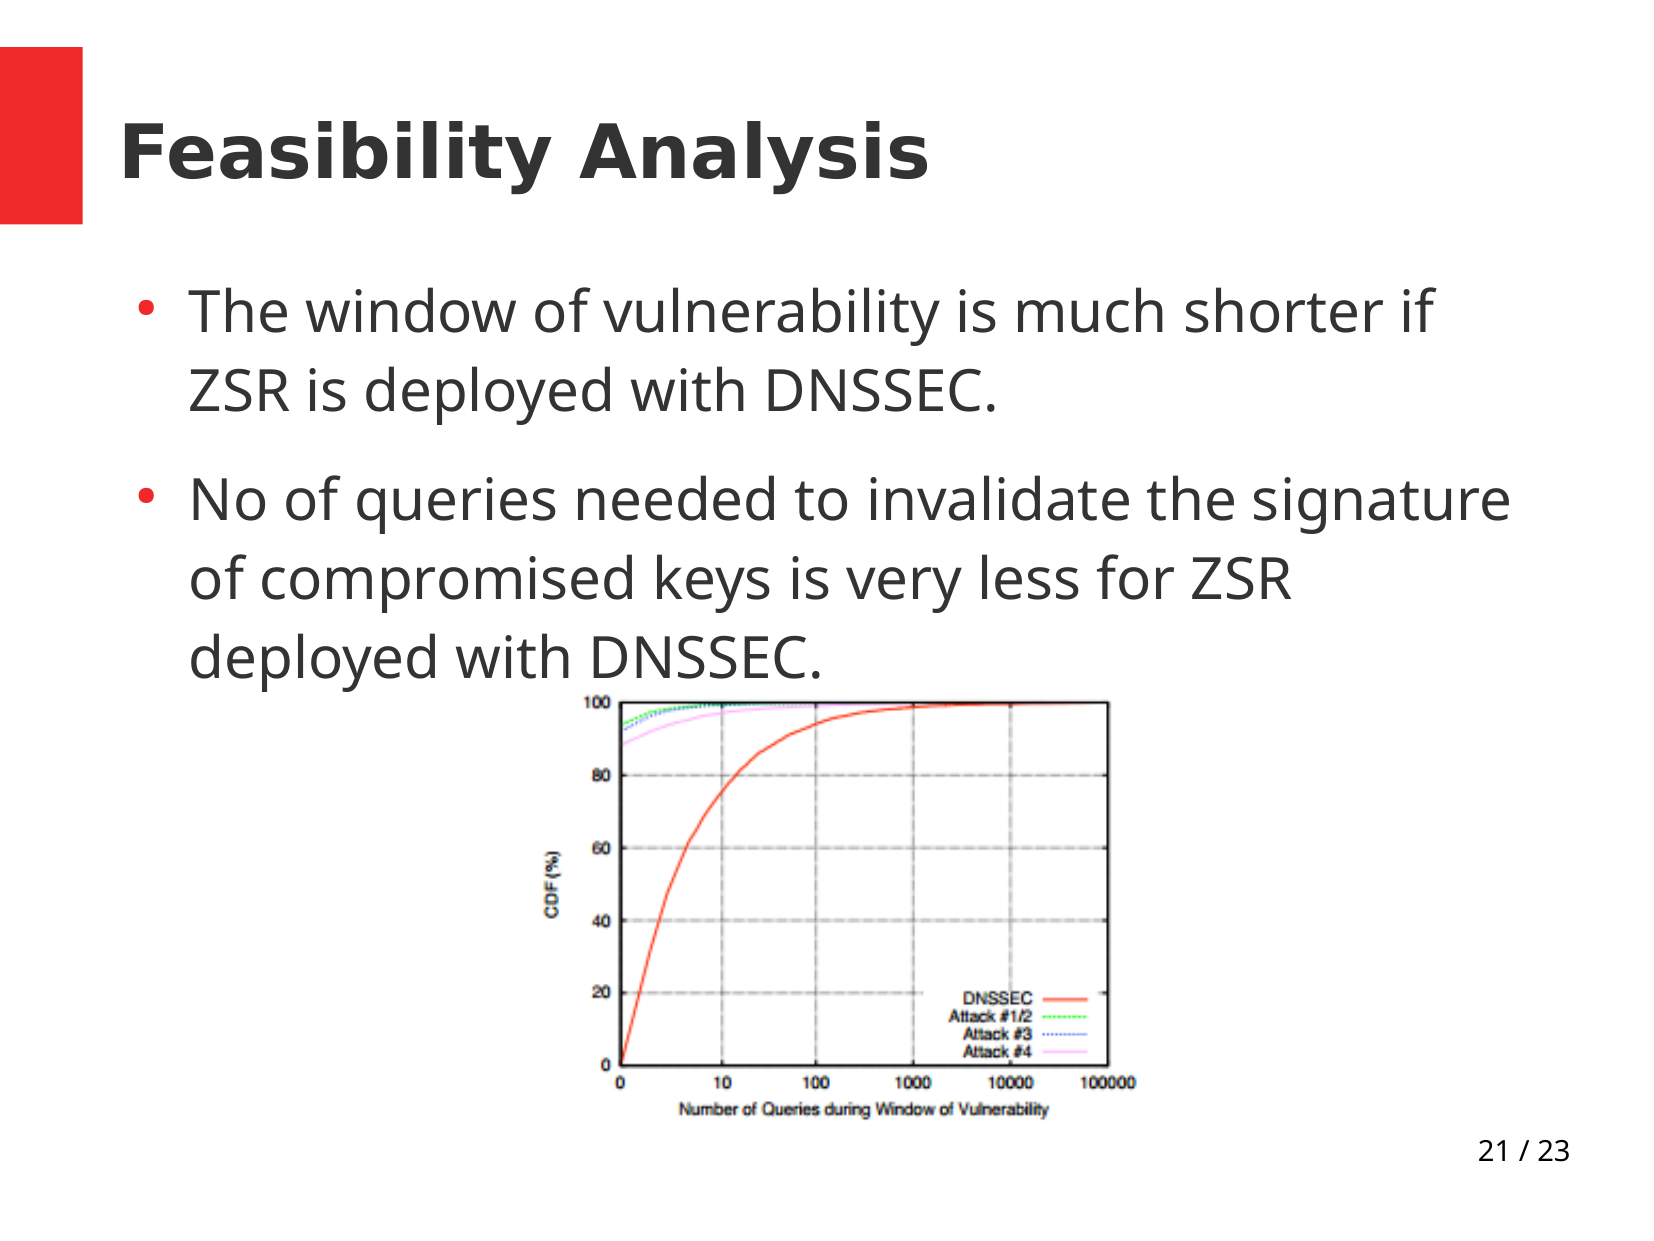

# Feasibility Analysis
The window of vulnerability is much shorter if ZSR is deployed with DNSSEC.
No of queries needed to invalidate the signature of compromised keys is very less for ZSR deployed with DNSSEC.
21